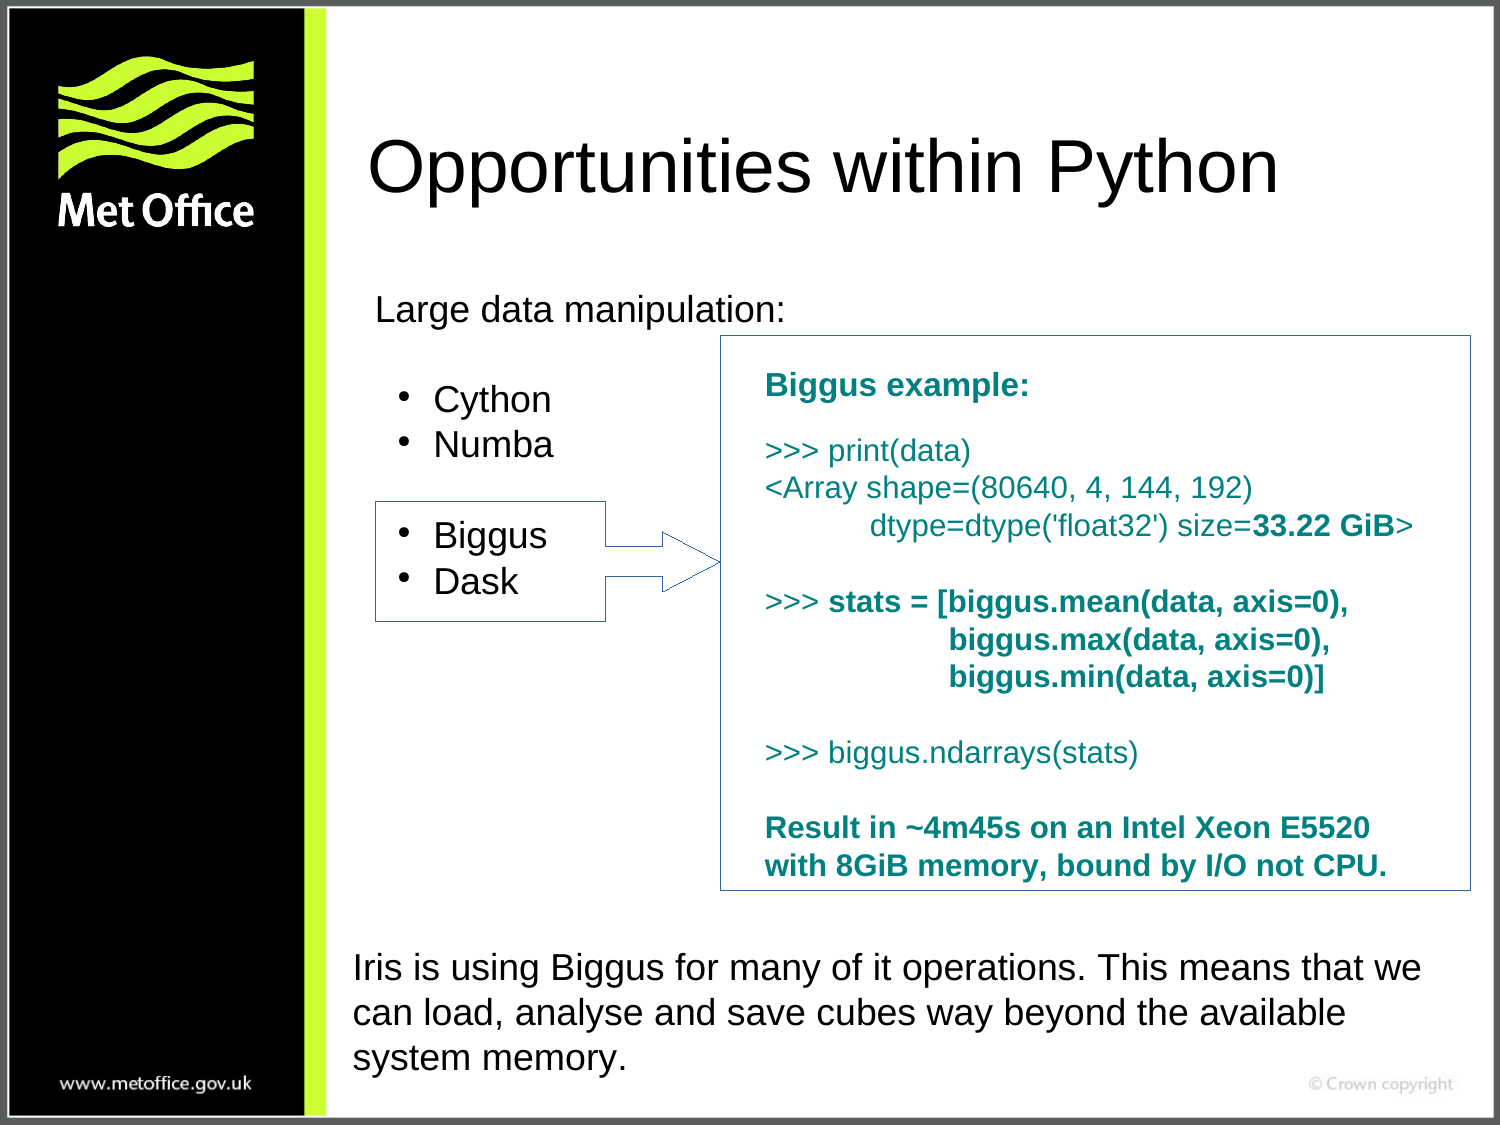

# Opportunities within Python
Large data manipulation:
Cython
Numba
Biggus
Dask
Biggus example:
>>> print(data)
<Array shape=(80640, 4, 144, 192)
 dtype=dtype('float32') size=33.22 GiB>
>>> stats = [biggus.mean(data, axis=0),
 biggus.max(data, axis=0),
 biggus.min(data, axis=0)]
>>> biggus.ndarrays(stats)
Result in ~4m45s on an Intel Xeon E5520 with 8GiB memory, bound by I/O not CPU.
Iris is using Biggus for many of it operations. This means that we can load, analyse and save cubes way beyond the available system memory.